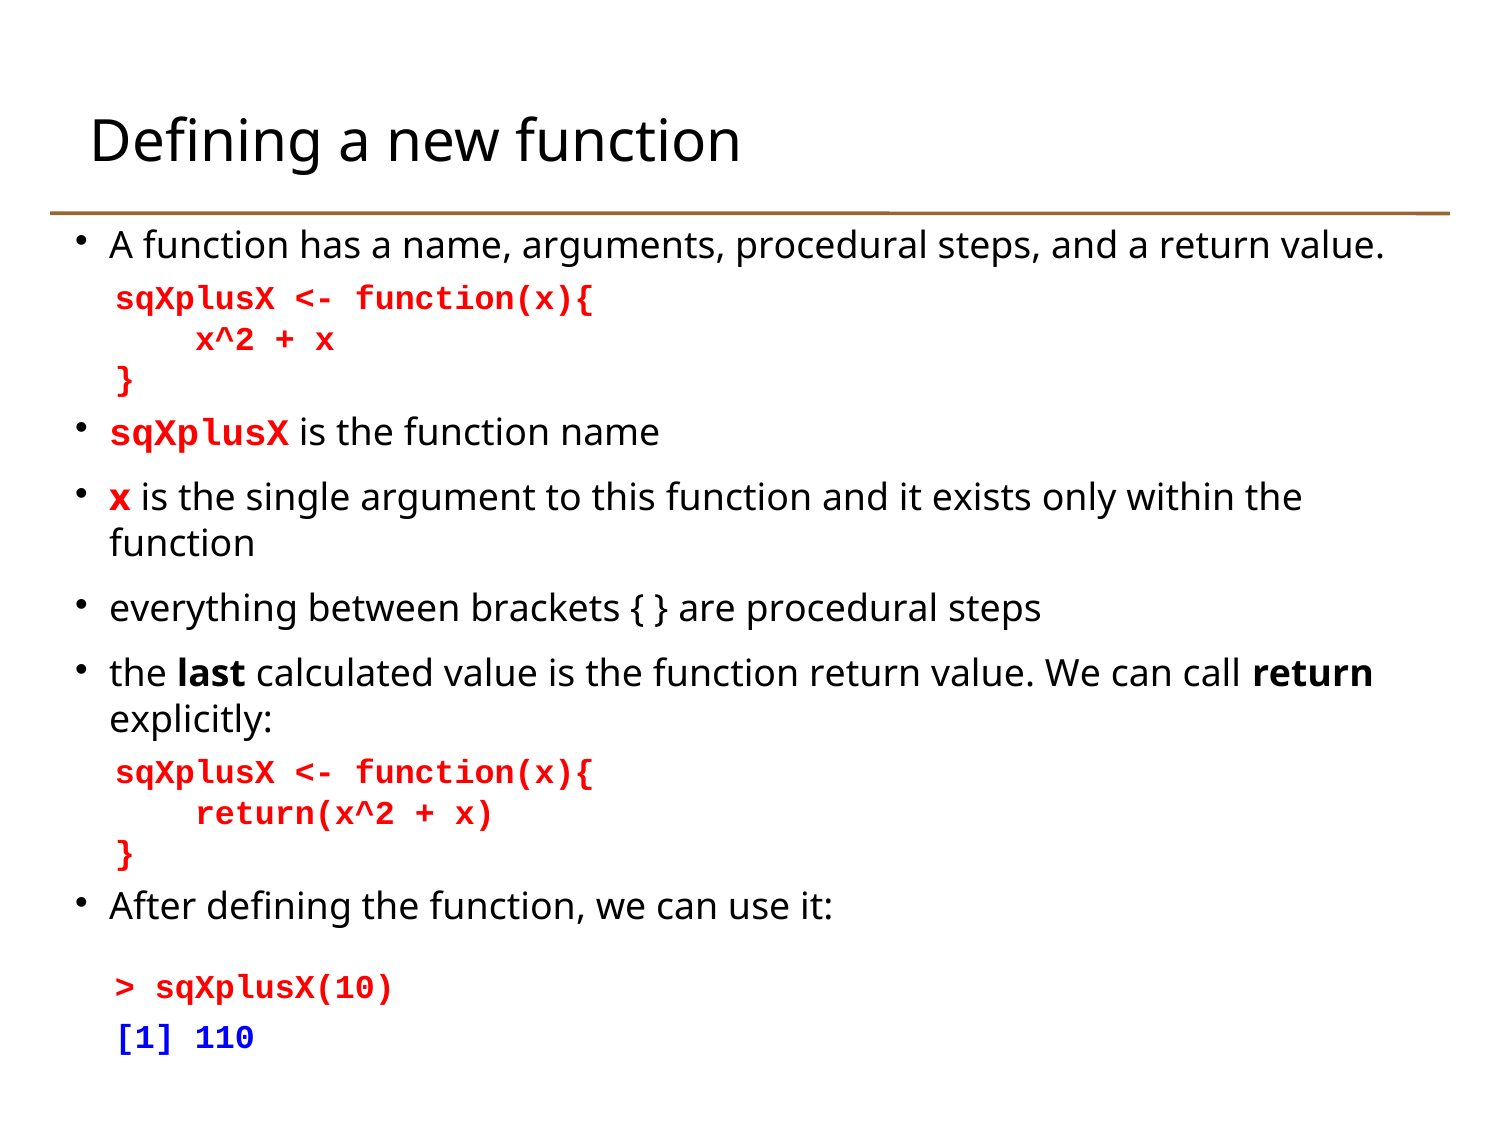

Defining a new function
A function has a name, arguments, procedural steps, and a return value.
 sqXplusX <- function(x){
 x^2 + x
 }
sqXplusX is the function name
x is the single argument to this function and it exists only within the function
everything between brackets { } are procedural steps
the last calculated value is the function return value. We can call return explicitly:
 sqXplusX <- function(x){
 return(x^2 + x)
 }
After defining the function, we can use it:
 > sqXplusX(10)
 [1] 110